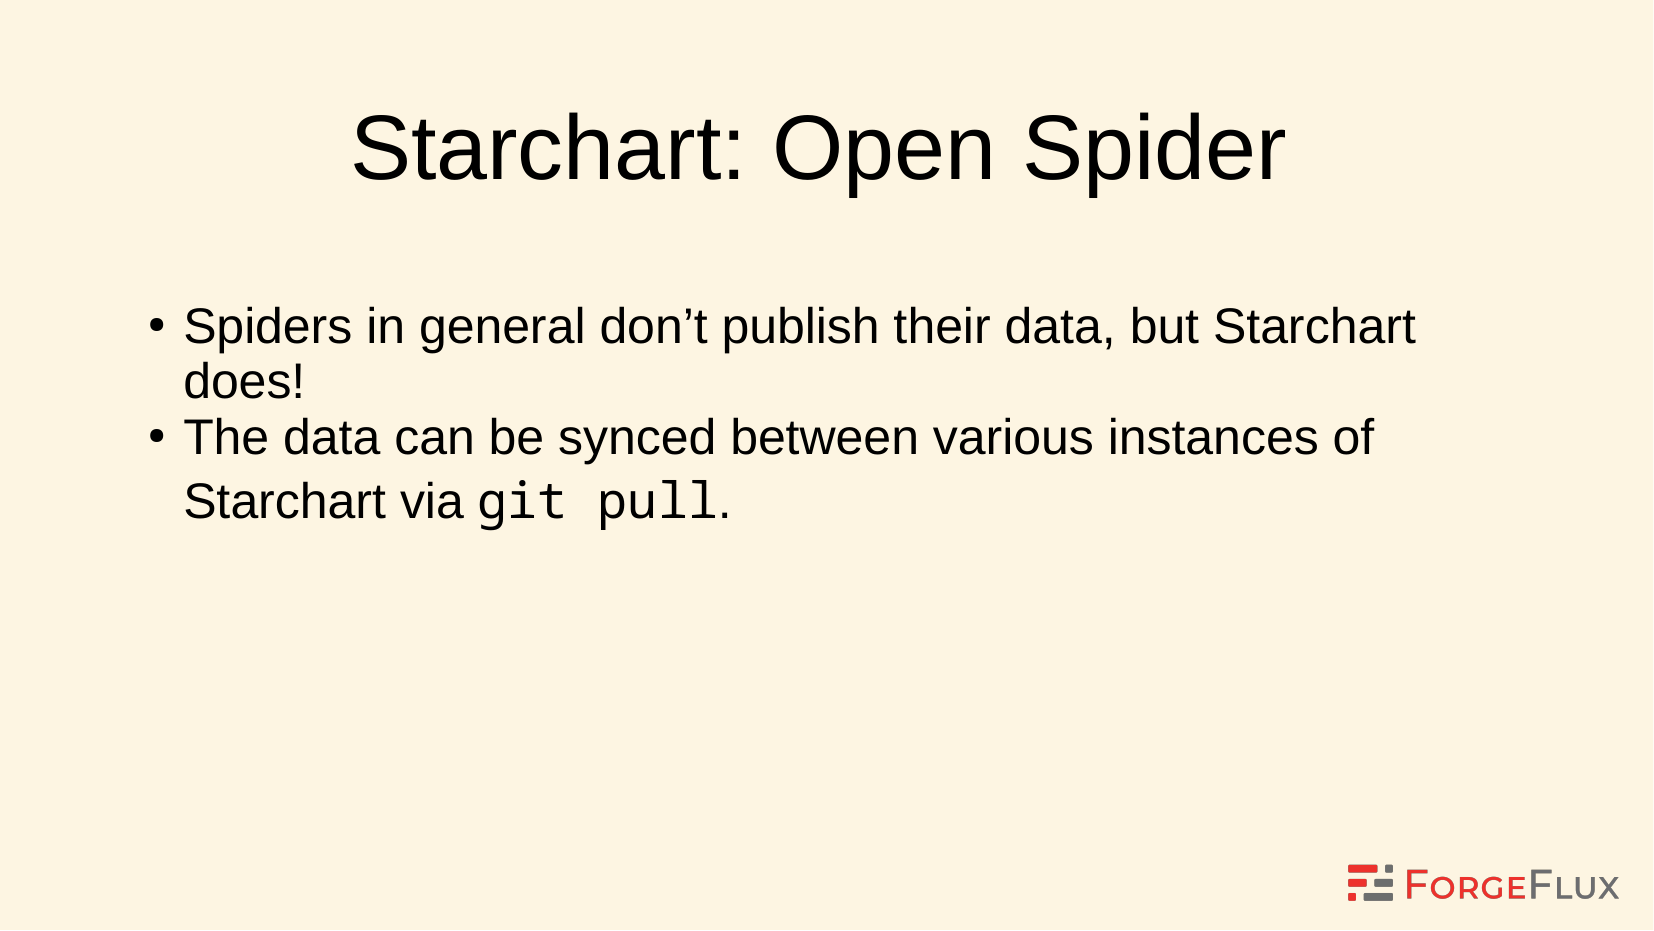

# Starchart: Open Spider
Spiders in general don’t publish their data, but Starchart does!
The data can be synced between various instances of Starchart via git pull.